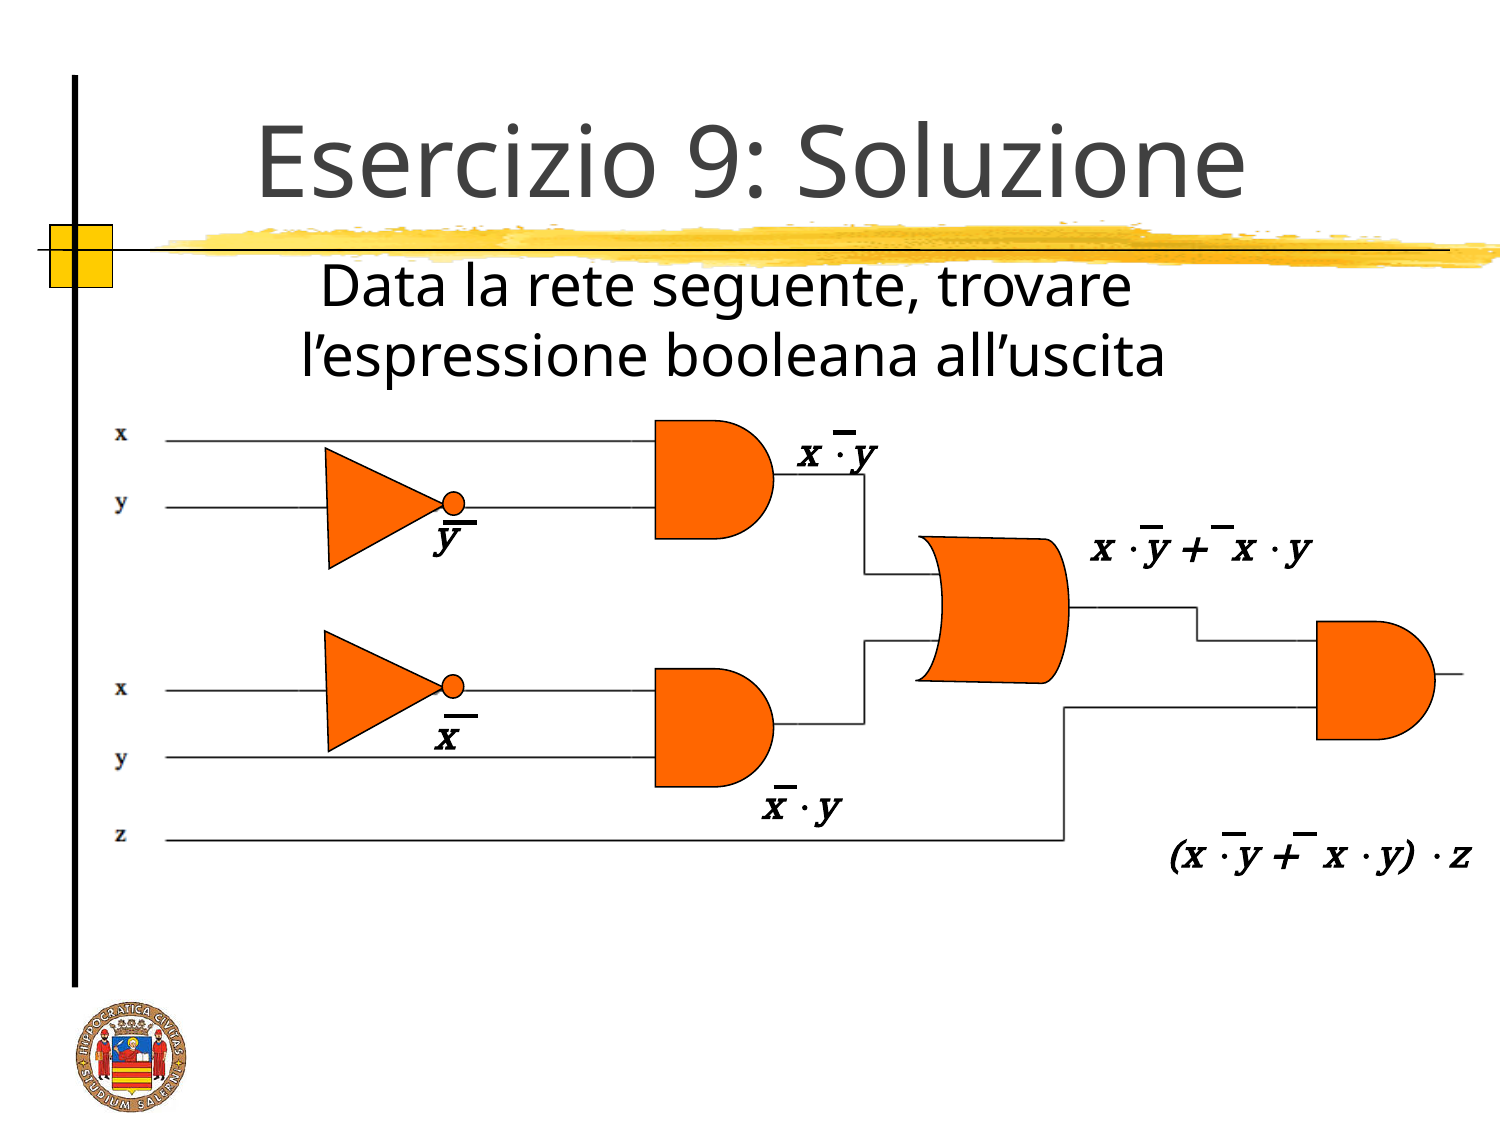

# Esercizio 9: Soluzione
Data la rete seguente, trovare
l’espressione booleana all’uscita
x y
 y
x y + x y
x
x y
(x y + x y) z